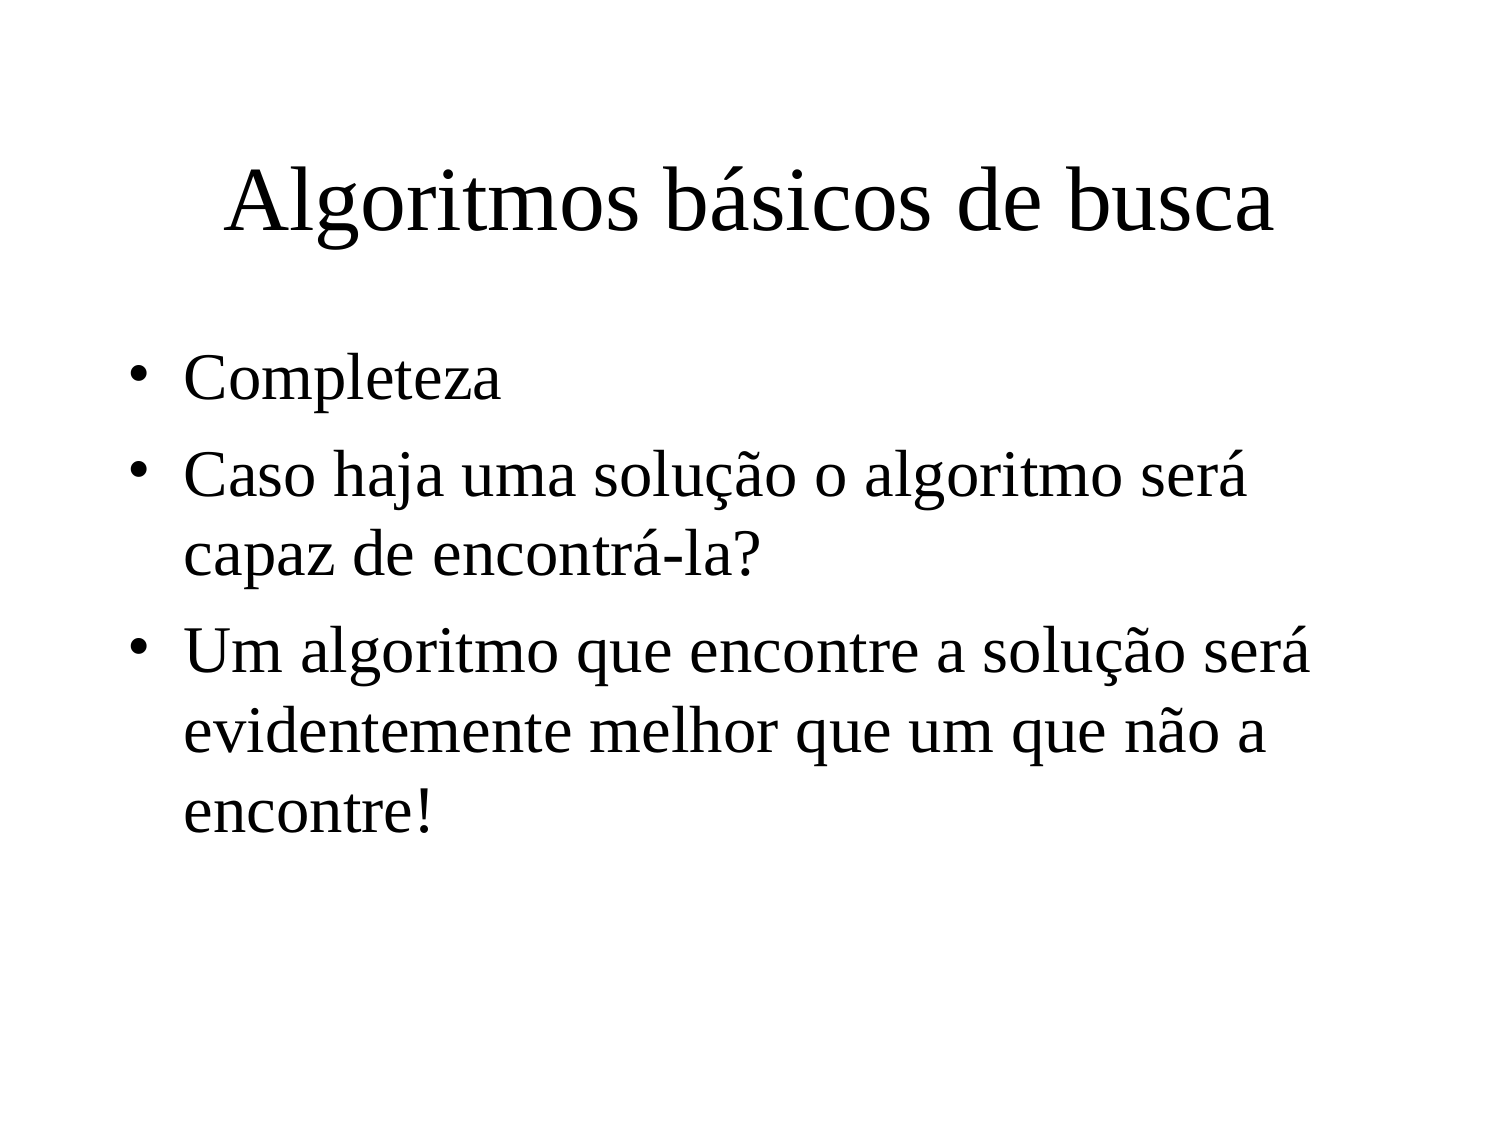

# Algoritmos básicos de busca
Completeza
Caso haja uma solução o algoritmo será capaz de encontrá-la?
Um algoritmo que encontre a solução será evidentemente melhor que um que não a encontre!